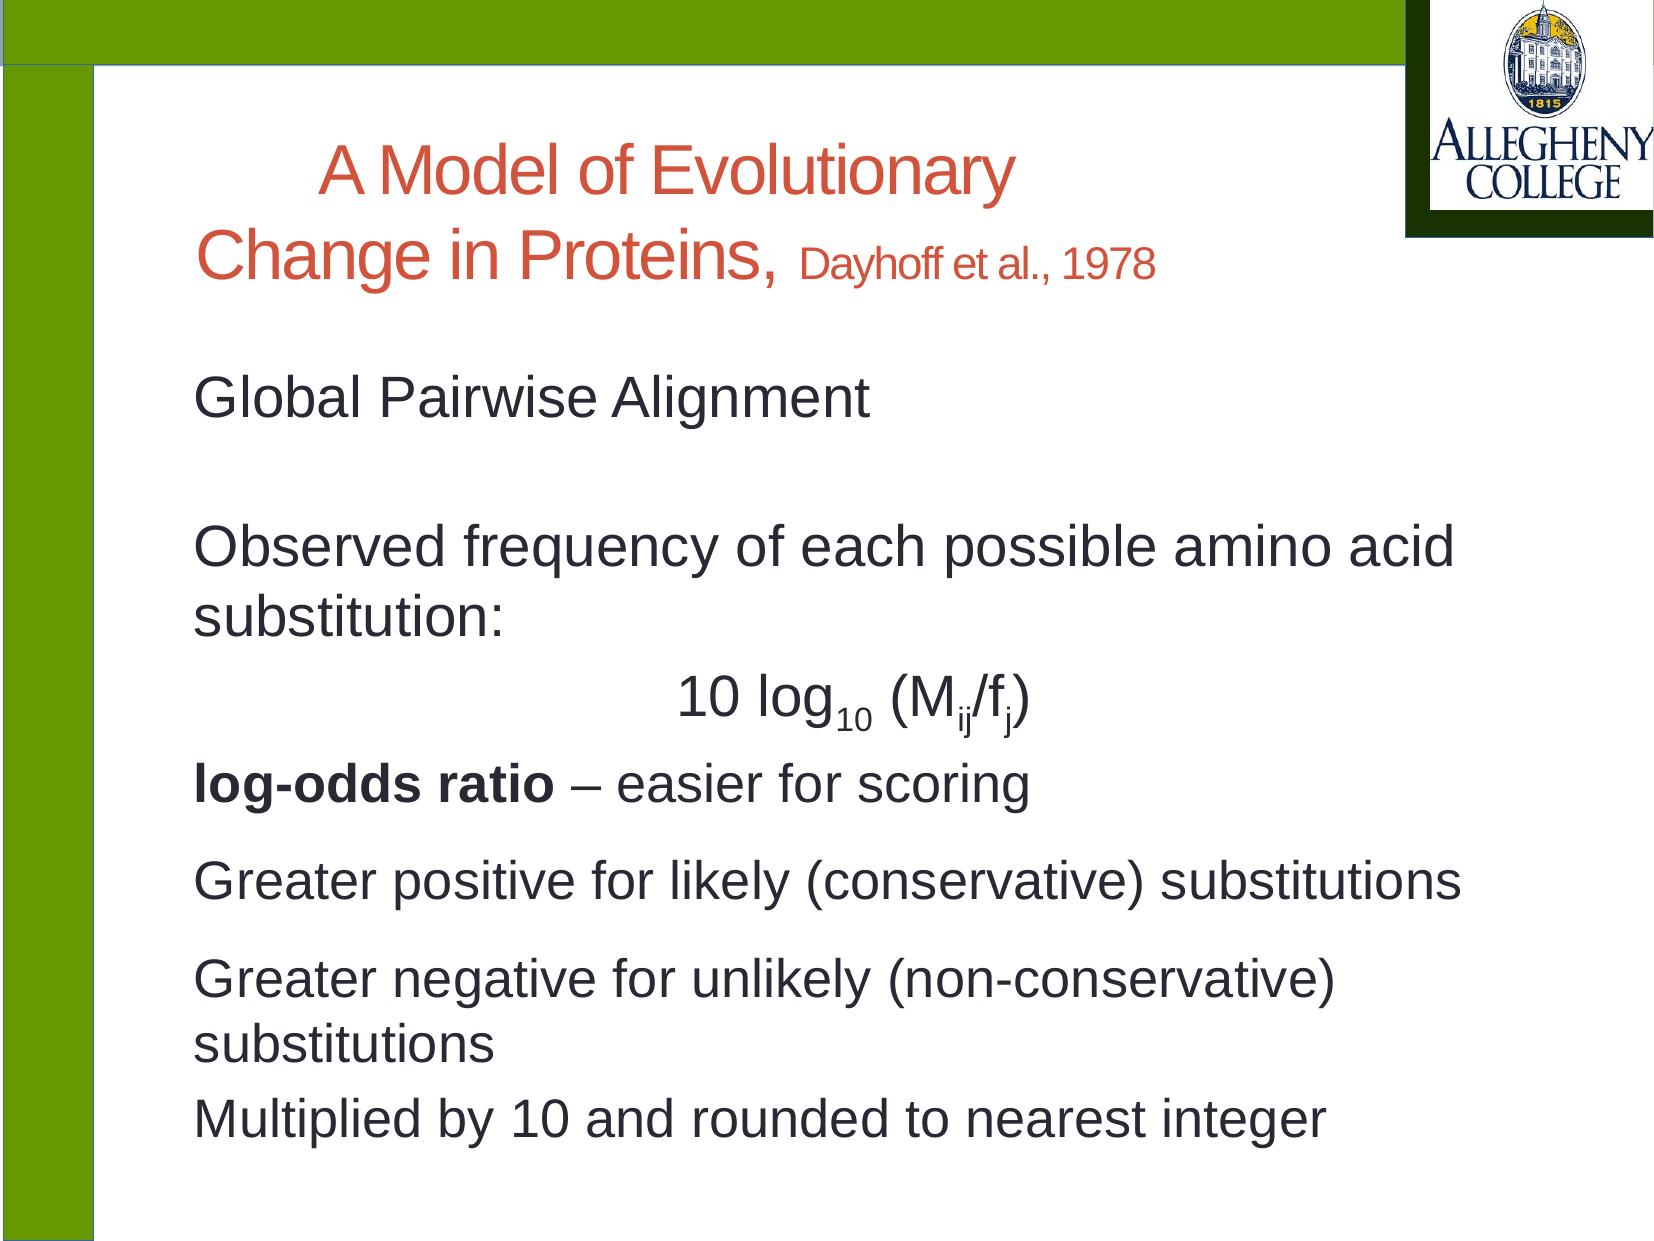

A Model of Evolutionary
Change in Proteins, Dayhoff et al., 1978
# Global Pairwise Alignment
Observed frequency of each possible amino acid substitution:
10 log10 (Mij/fj)
log-odds ratio – easier for scoring
Greater positive for likely (conservative) substitutions
Greater negative for unlikely (non-conservative) substitutions
Multiplied by 10 and rounded to nearest integer